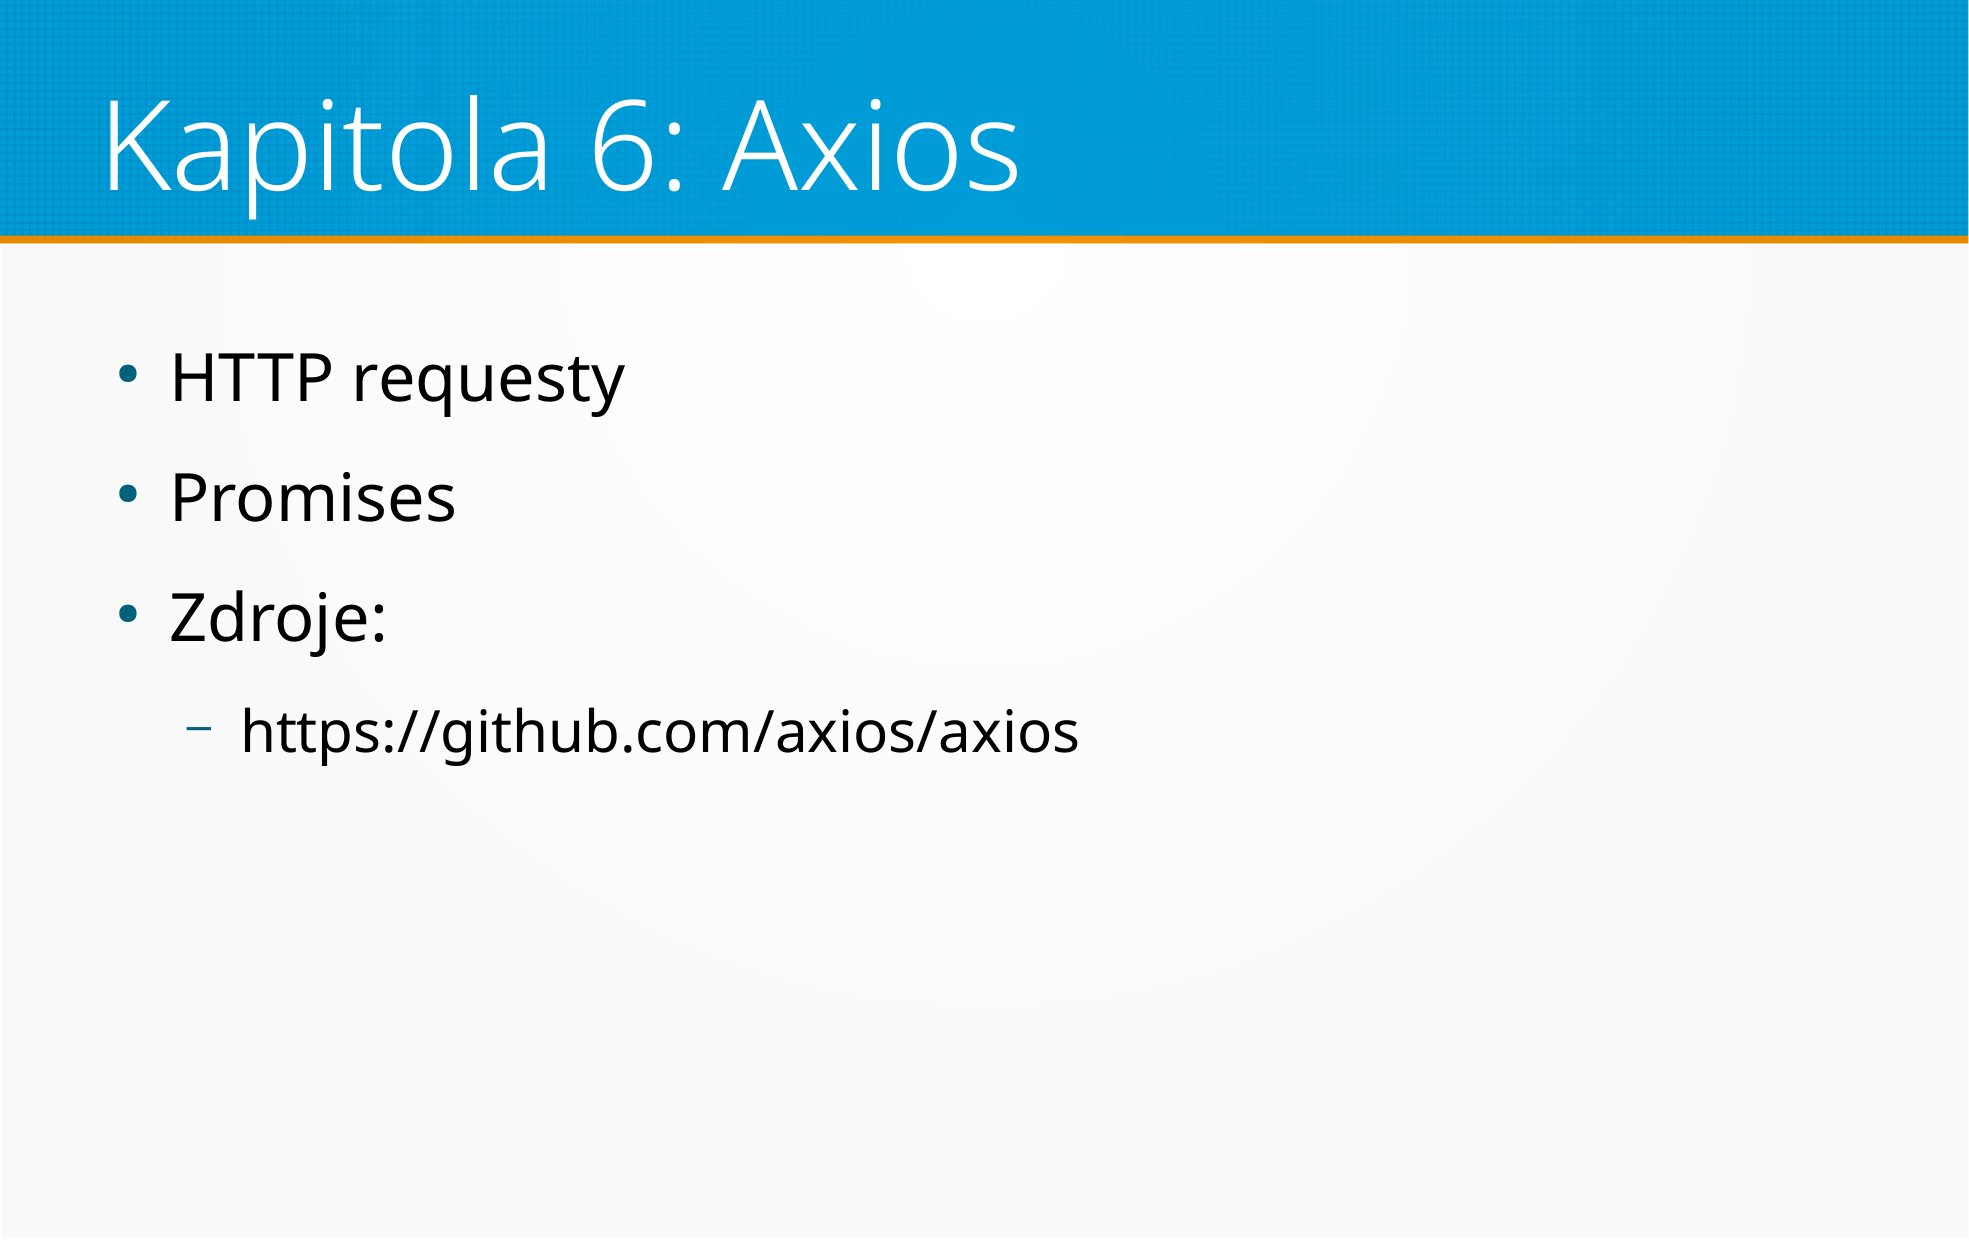

# Kapitola 6: Axios
HTTP requesty
Promises
Zdroje:
https://github.com/axios/axios